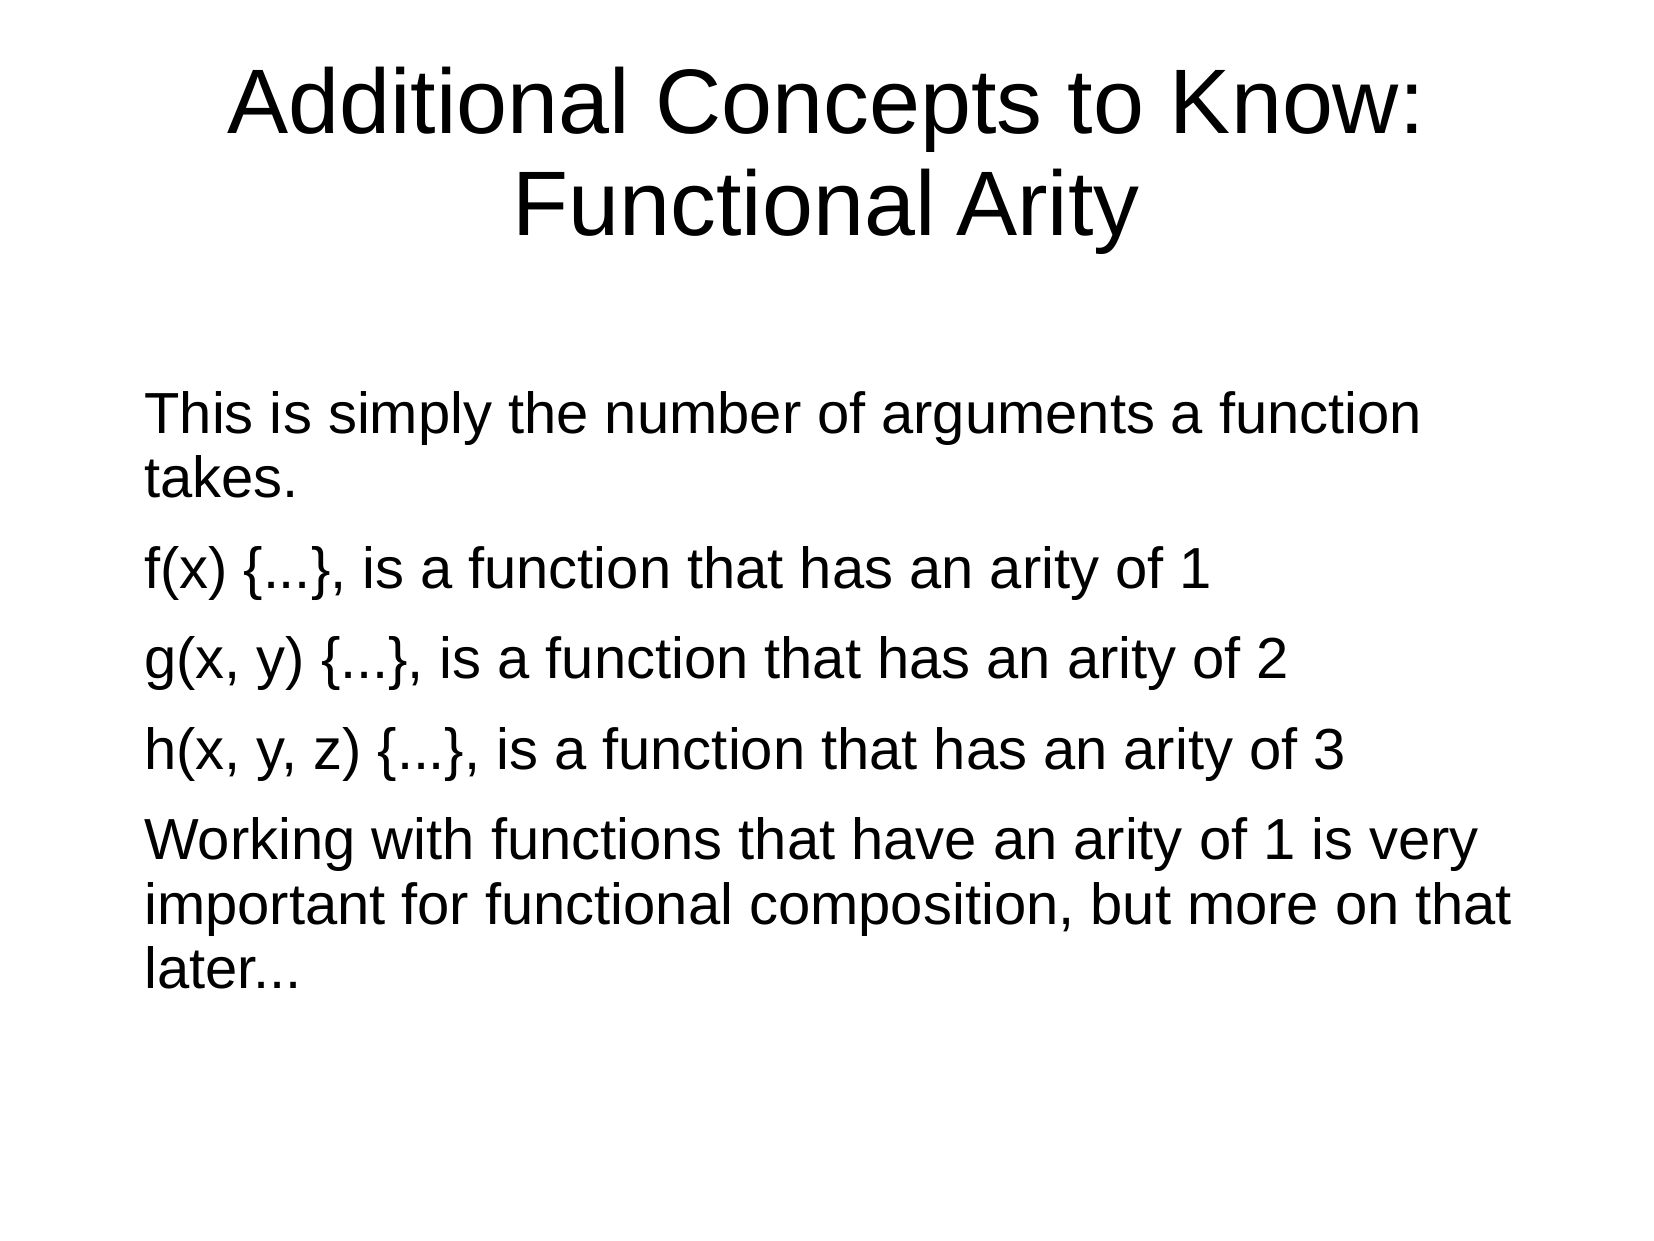

# Additional Concepts to Know: Functional Arity
This is simply the number of arguments a function takes.
f(x) {...}, is a function that has an arity of 1
g(x, y) {...}, is a function that has an arity of 2
h(x, y, z) {...}, is a function that has an arity of 3
Working with functions that have an arity of 1 is very important for functional composition, but more on that later...